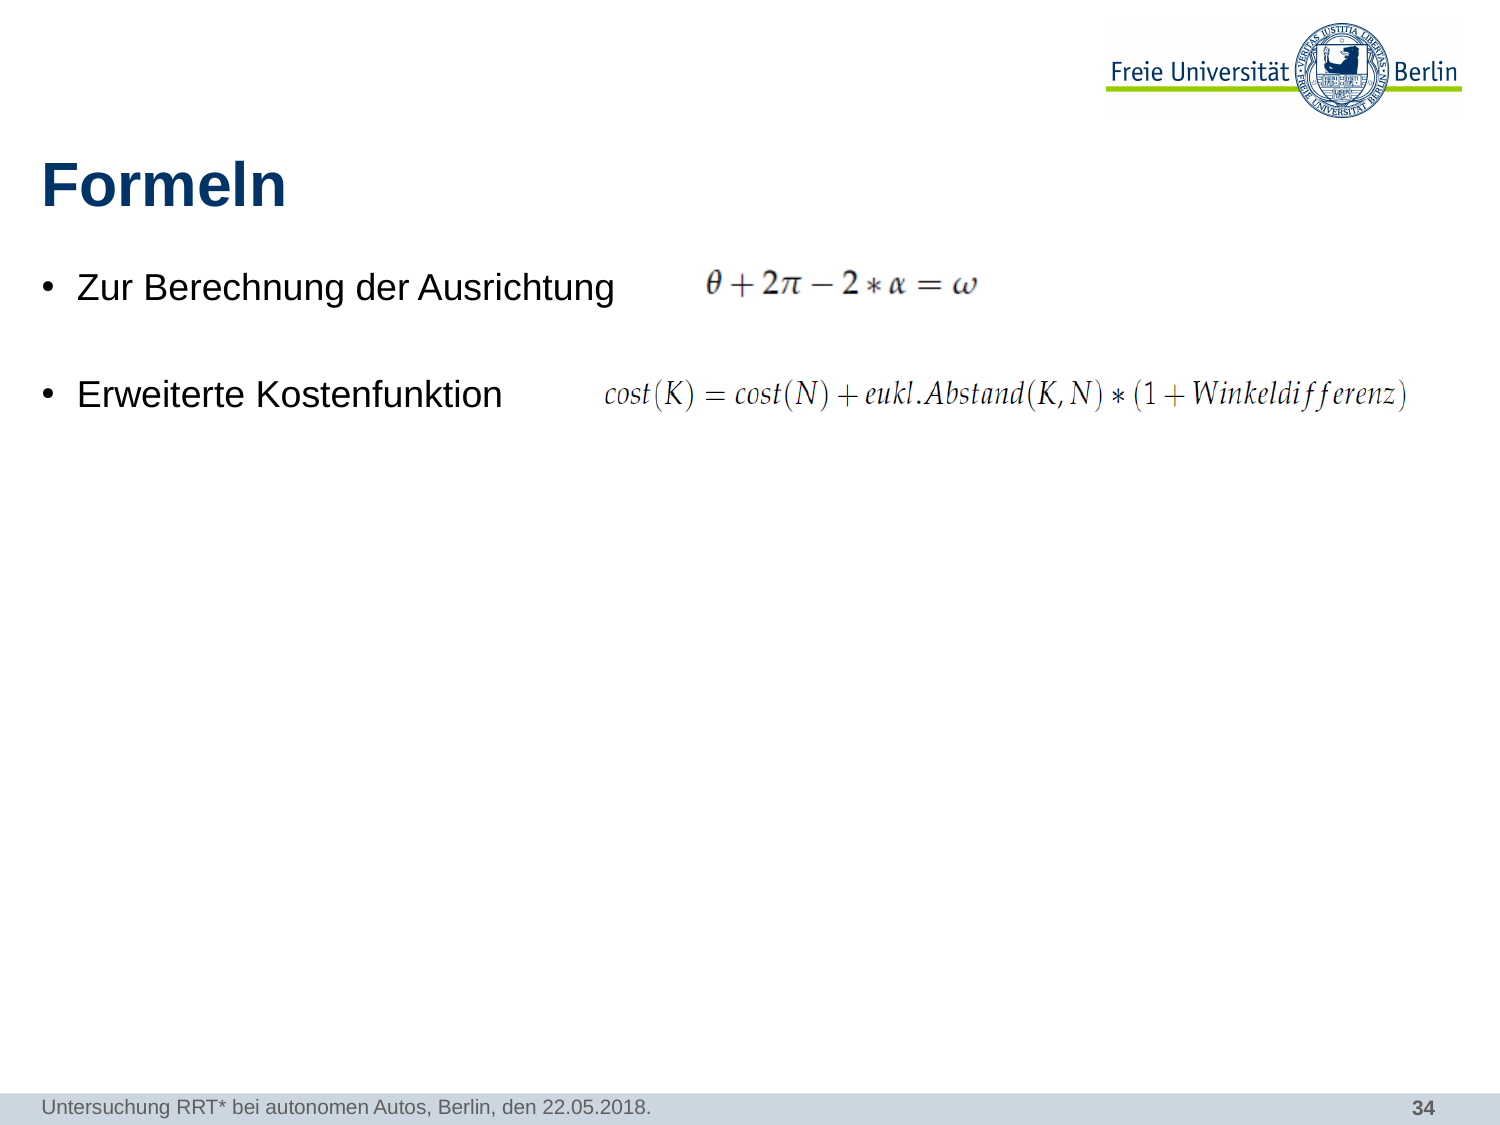

# Formeln
Zur Berechnung der Ausrichtung
Erweiterte Kostenfunktion